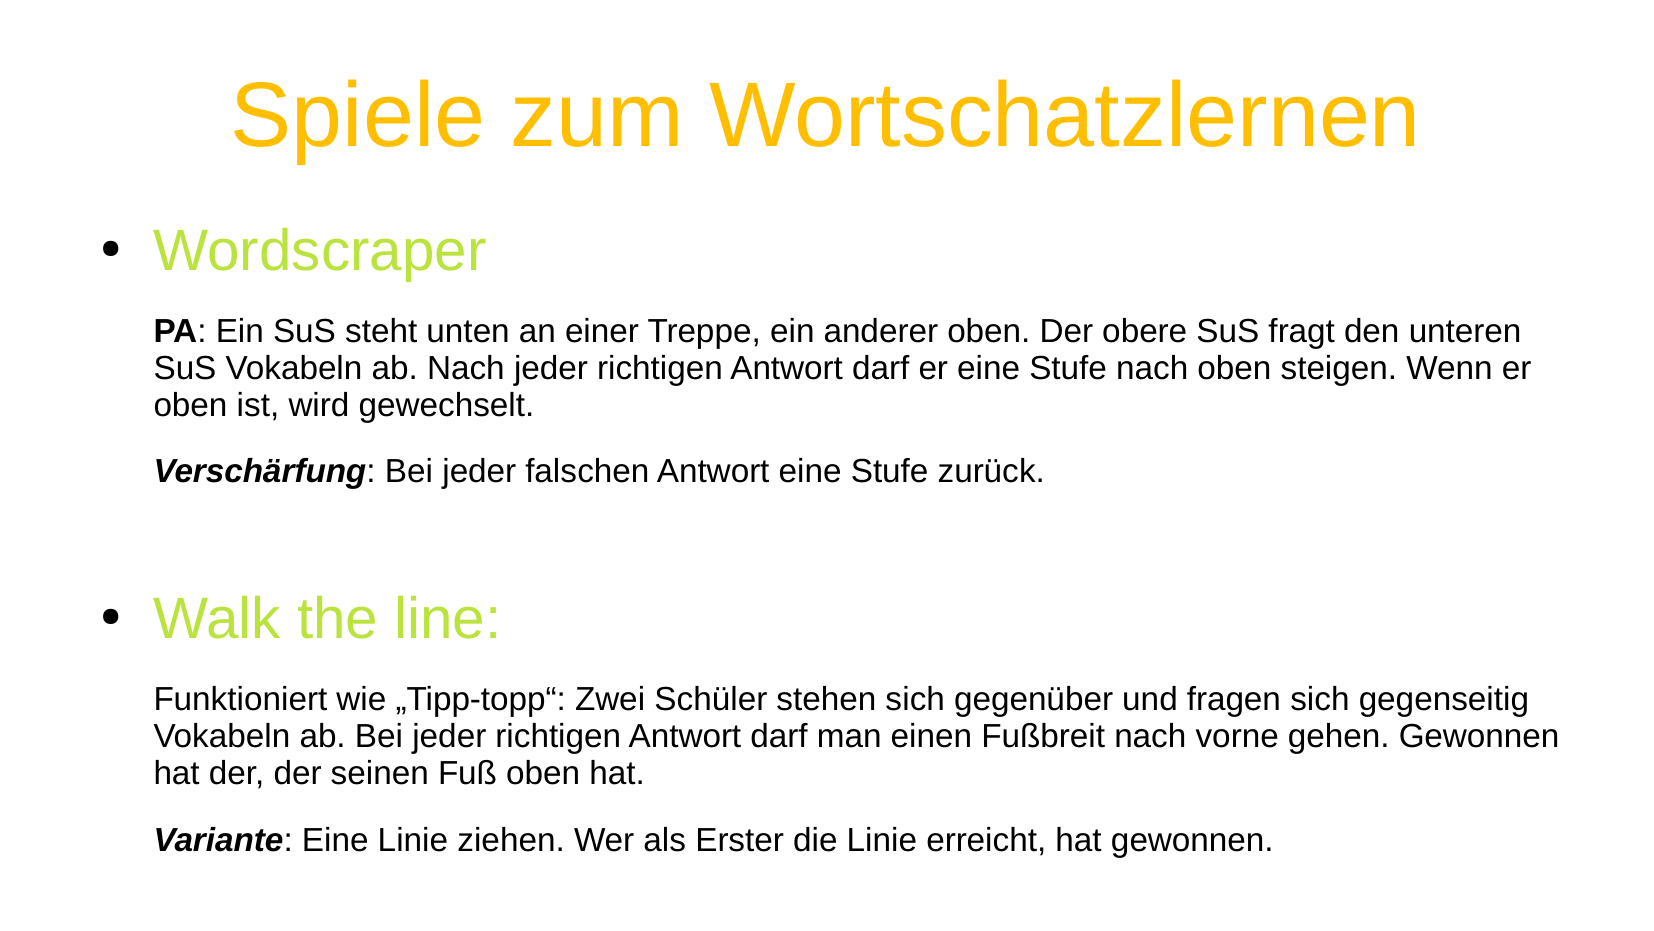

# Spiele zum Wortschatzlernen
Wordscraper
PA: Ein SuS steht unten an einer Treppe, ein anderer oben. Der obere SuS fragt den unteren SuS Vokabeln ab. Nach jeder richtigen Antwort darf er eine Stufe nach oben steigen. Wenn er oben ist, wird gewechselt.
Verschärfung: Bei jeder falschen Antwort eine Stufe zurück.
Walk the line:
Funktioniert wie „Tipp-topp“: Zwei Schüler stehen sich gegenüber und fragen sich gegenseitig Vokabeln ab. Bei jeder richtigen Antwort darf man einen Fußbreit nach vorne gehen. Gewonnen hat der, der seinen Fuß oben hat.
Variante: Eine Linie ziehen. Wer als Erster die Linie erreicht, hat gewonnen.